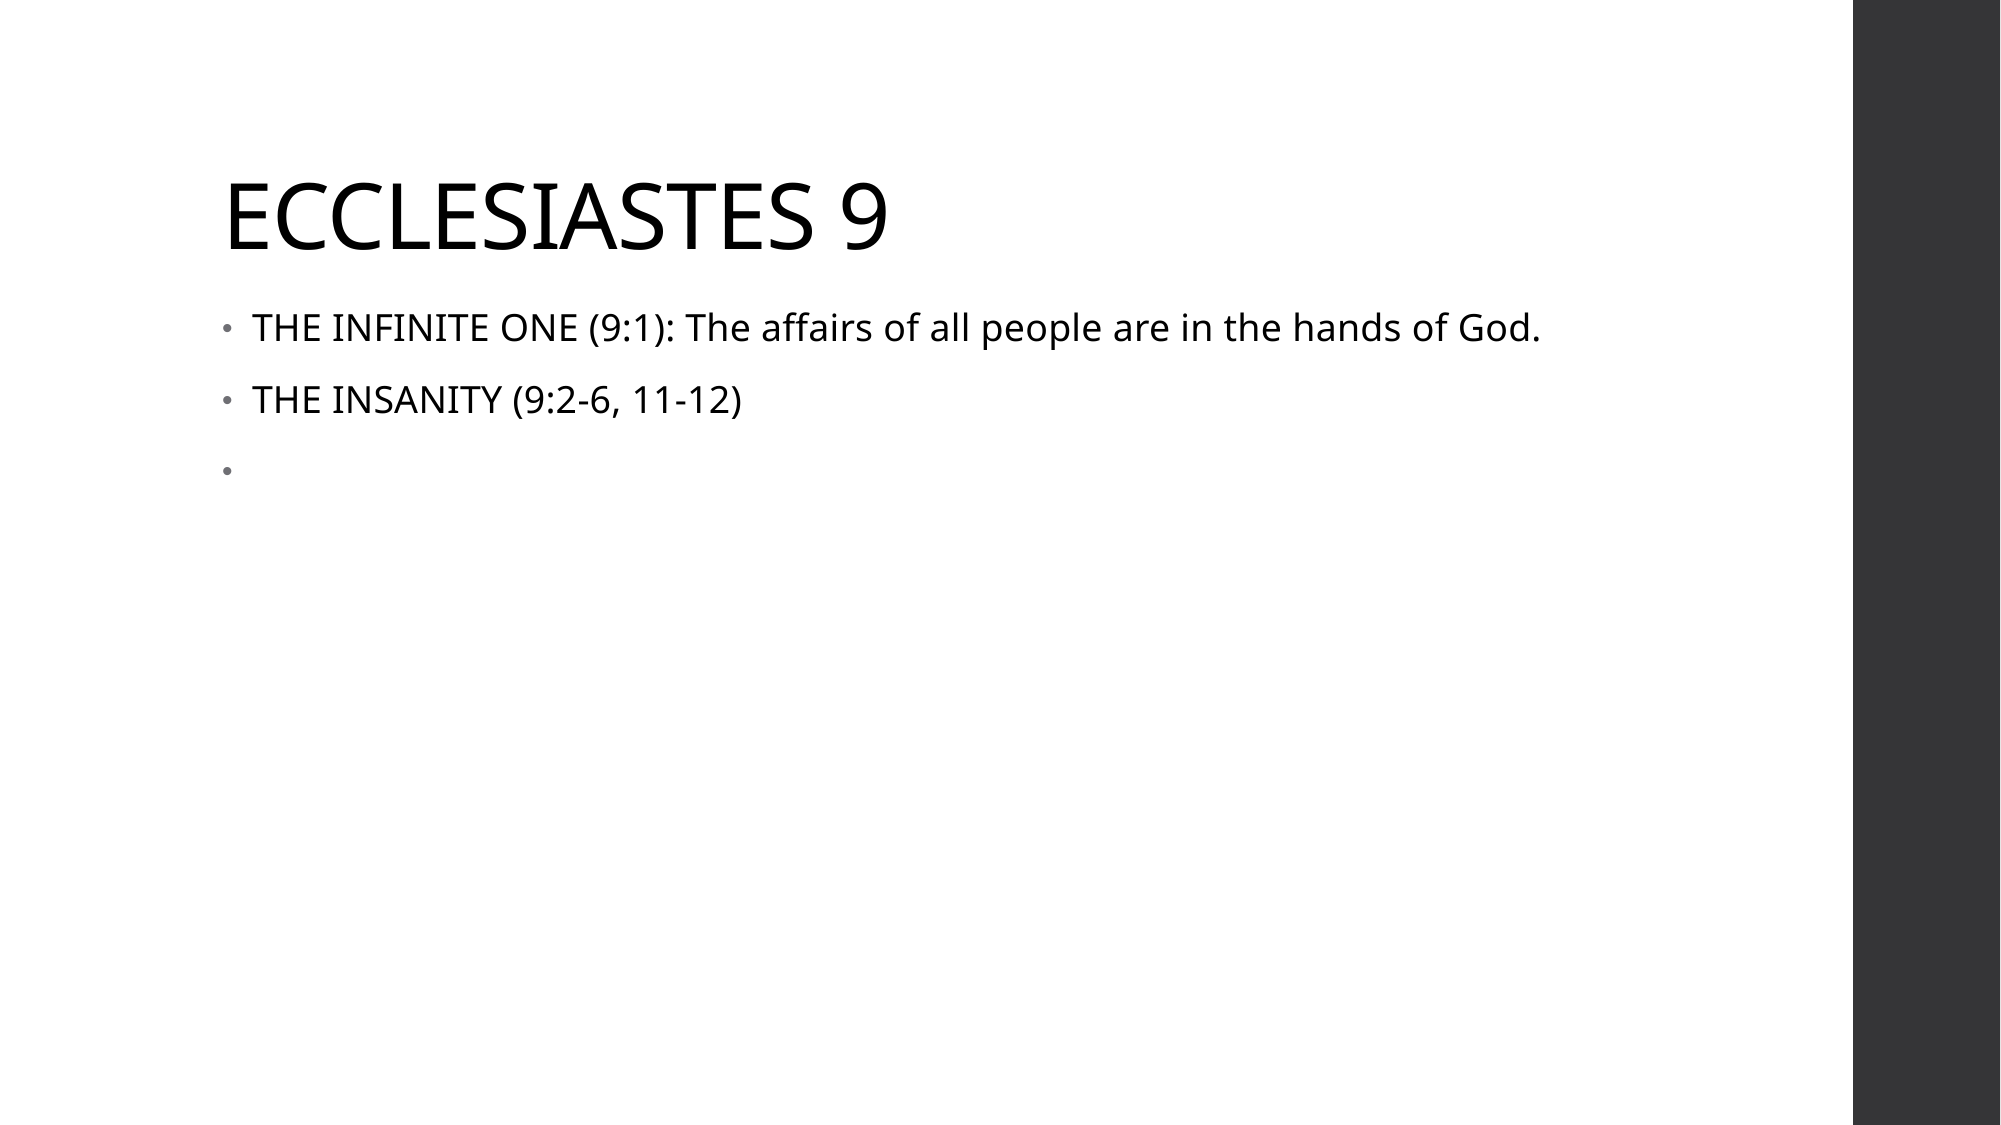

# ECCLESIASTES 9
THE INFINITE ONE (9:1): The affairs of all people are in the hands of God.
THE INSANITY (9:2-6, 11-12)